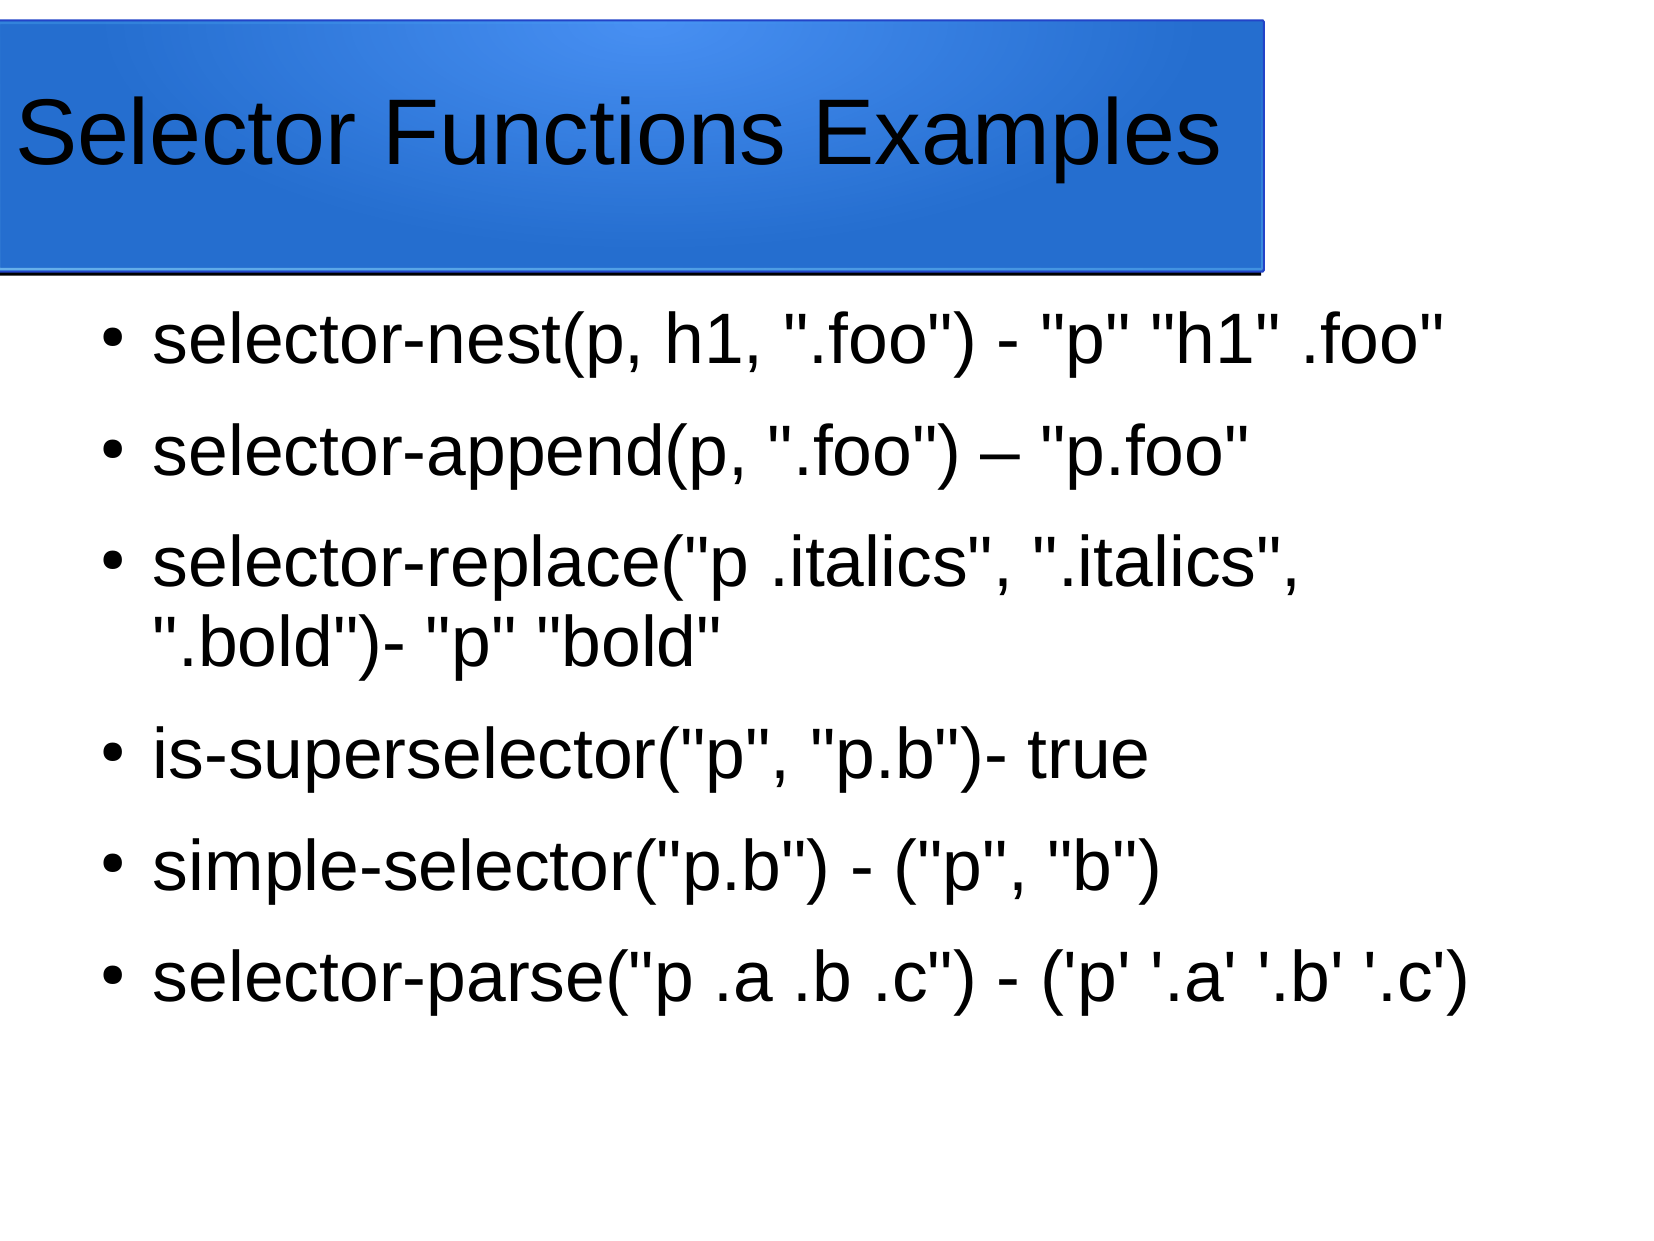

# Selector Functions Examples
selector-nest(p, h1, ".foo") - "p" "h1" .foo"
selector-append(p, ".foo") – "p.foo"
selector-replace("p .italics", ".italics", ".bold")- "p" "bold"
is-superselector("p", "p.b")- true
simple-selector("p.b") - ("p", "b")
selector-parse("p .a .b .c") - ('p' '.a' '.b' '.c')